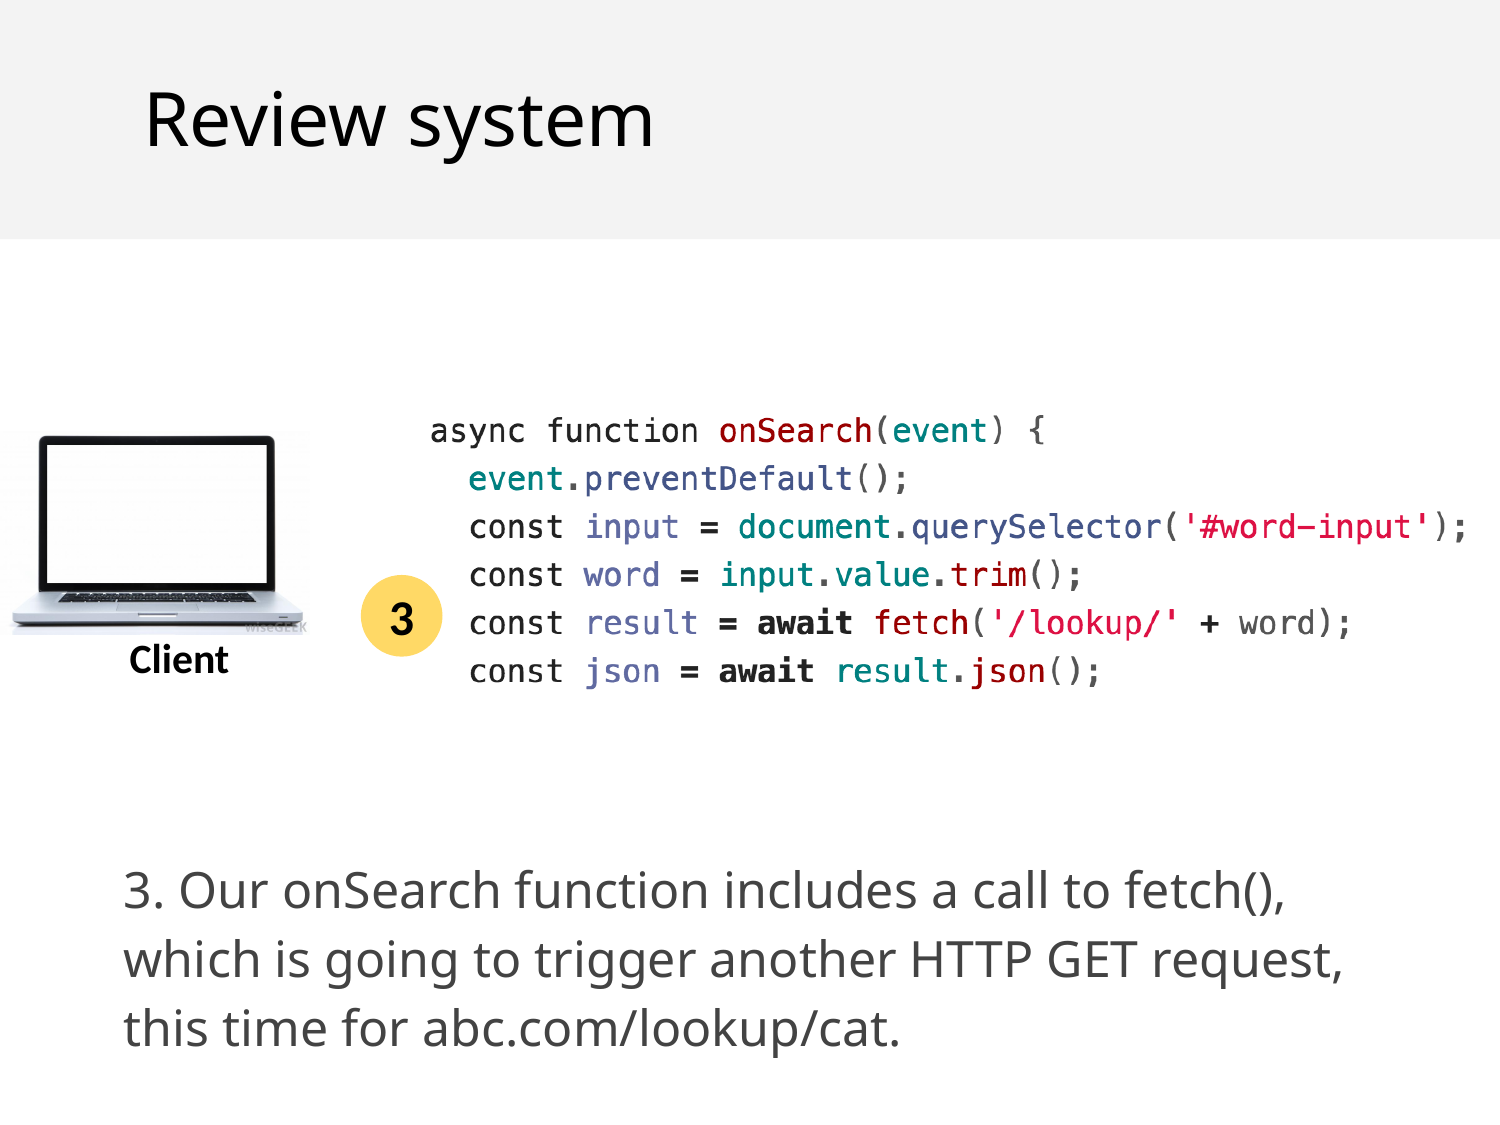

# Review system
3
Client
3. Our onSearch function includes a call to fetch(), which is going to trigger another HTTP GET request, this time for abc.com/lookup/cat.